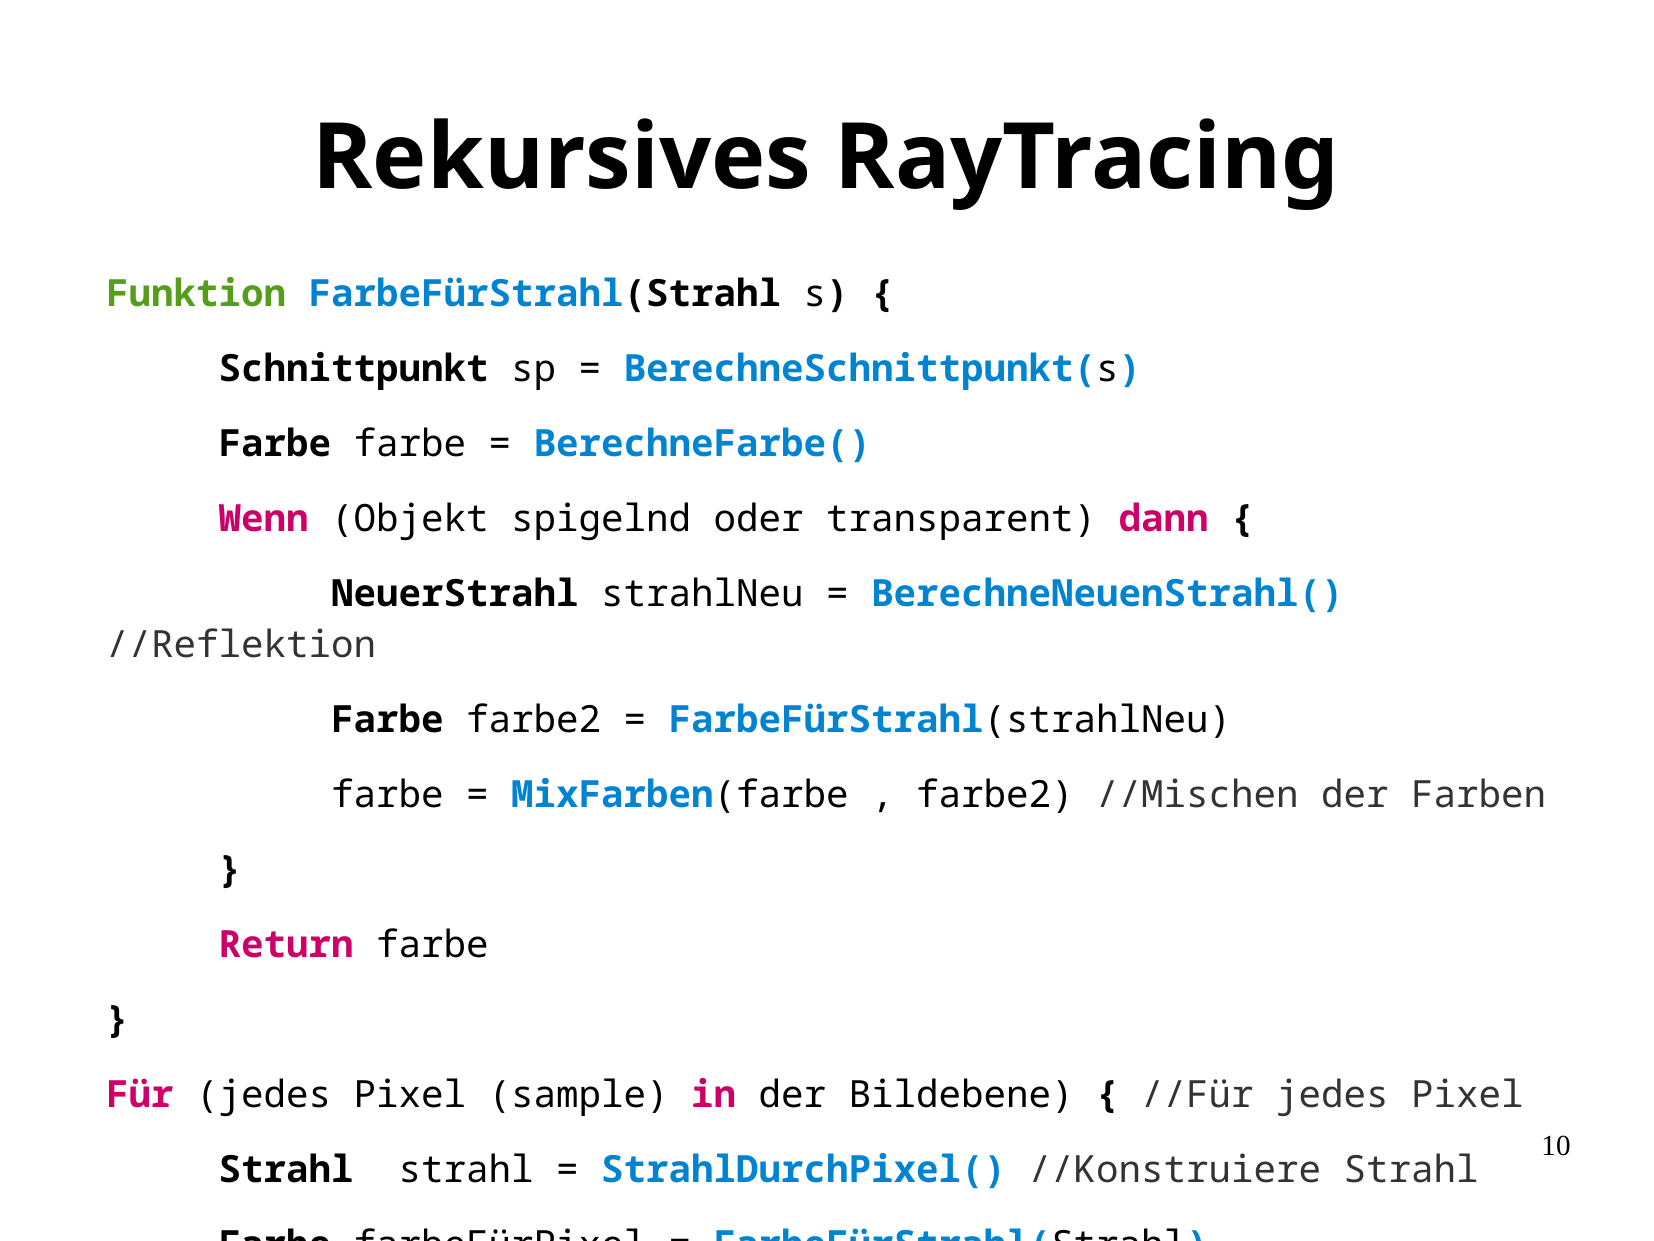

# Rekursives RayTracing
Funktion FarbeFürStrahl(Strahl s) {
 Schnittpunkt sp = BerechneSchnittpunkt(s)
 Farbe farbe = BerechneFarbe()
 Wenn (Objekt spigelnd oder transparent) dann {
 NeuerStrahl strahlNeu = BerechneNeuenStrahl() //Reflektion
 Farbe farbe2 = FarbeFürStrahl(strahlNeu)
 farbe = MixFarben(farbe , farbe2) //Mischen der Farben
 }
 Return farbe
}
Für (jedes Pixel (sample) in der Bildebene) { //Für jedes Pixel
 Strahl strahl = StrahlDurchPixel() //Konstruiere Strahl
 Farbe farbeFürPixel = FarbeFürStrahl(Strahl)
}
10